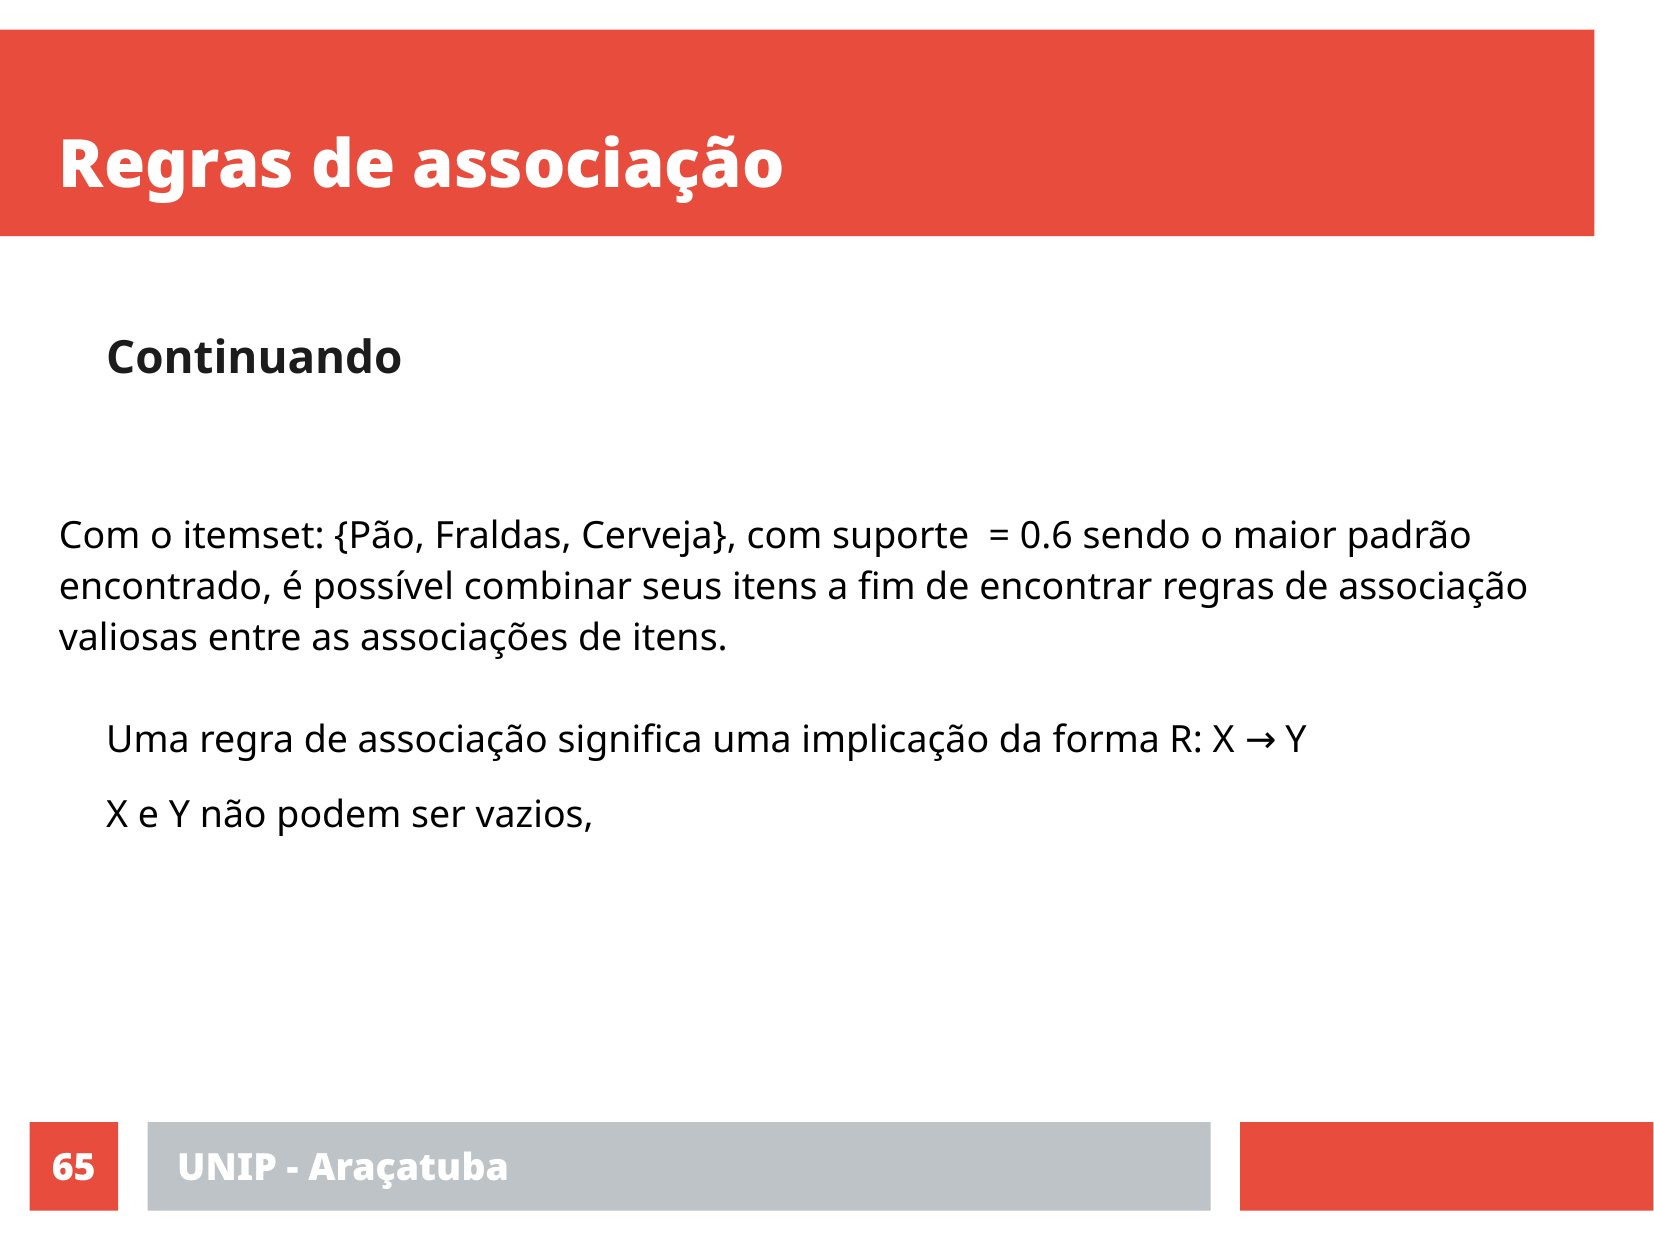

# Regras de associação
Continuando
Com o itemset: {Pão, Fraldas, Cerveja}, com suporte = 0.6 sendo o maior padrão encontrado, é possível combinar seus itens a fim de encontrar regras de associação valiosas entre as associações de itens.
Uma regra de associação significa uma implicação da forma R: X → Y
X e Y não podem ser vazios,
65
UNIP - Araçatuba